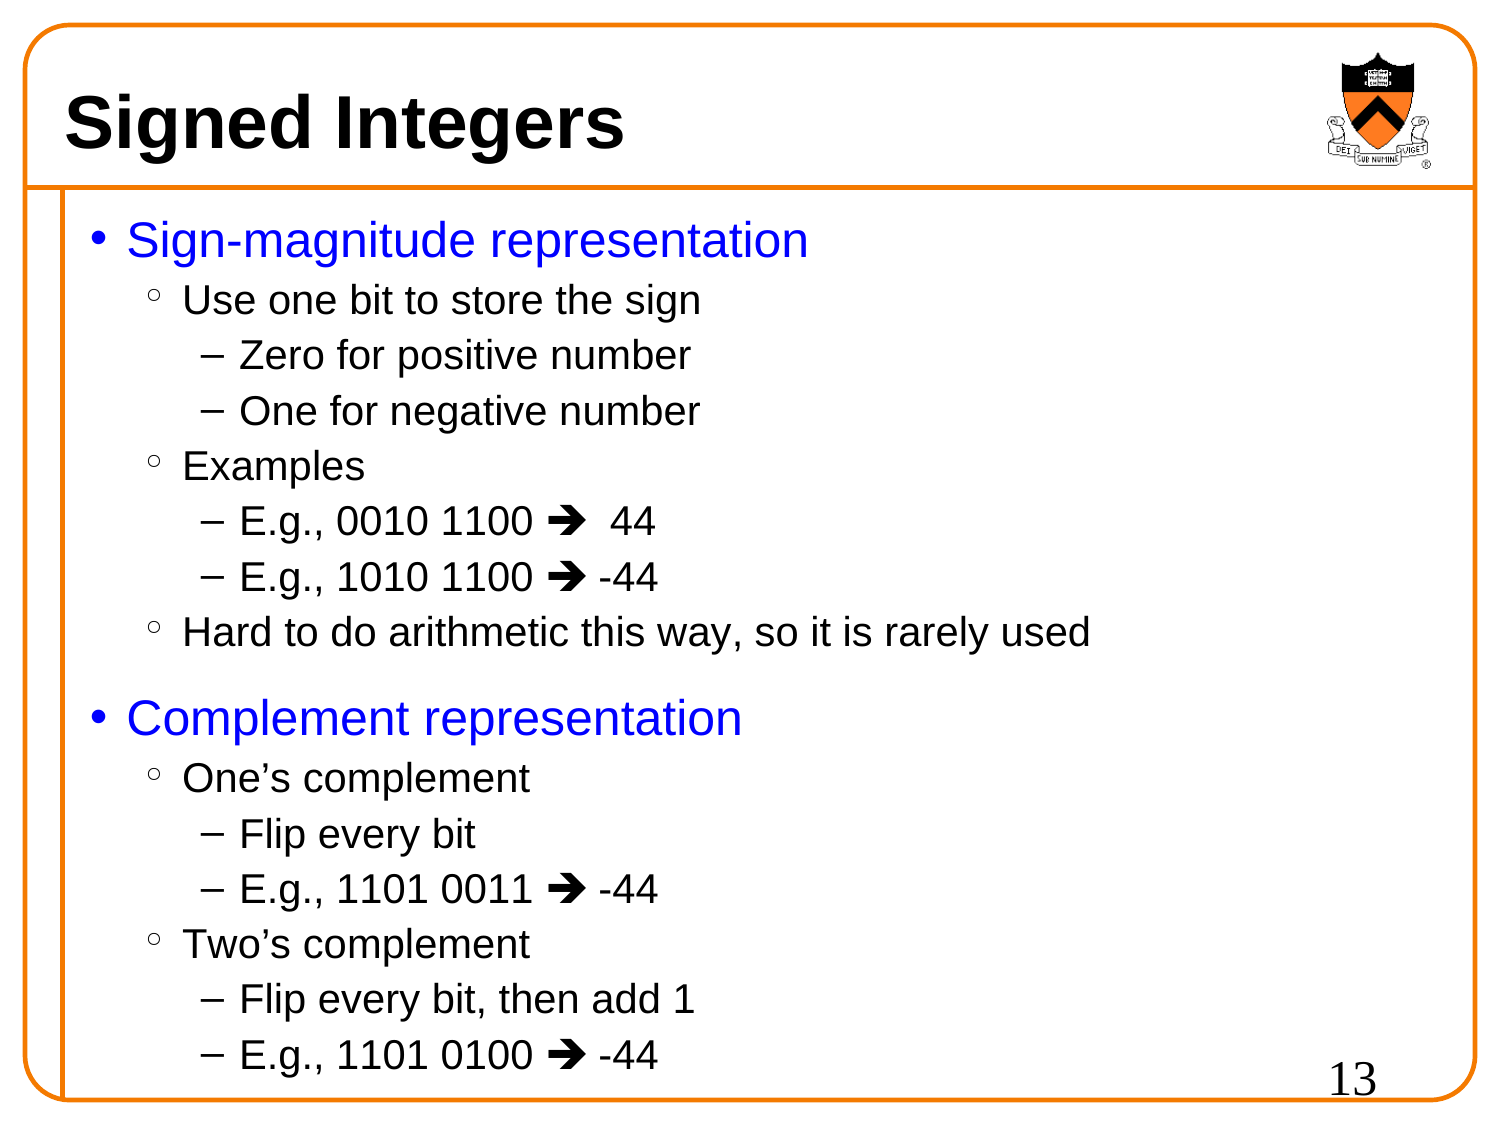

# Signed Integers
Sign-magnitude representation
Use one bit to store the sign
Zero for positive number
One for negative number
Examples
E.g., 0010 1100  44
E.g., 1010 1100  -44
Hard to do arithmetic this way, so it is rarely used
Complement representation
One’s complement
Flip every bit
E.g., 1101 0011  -44
Two’s complement
Flip every bit, then add 1
E.g., 1101 0100  -44
13